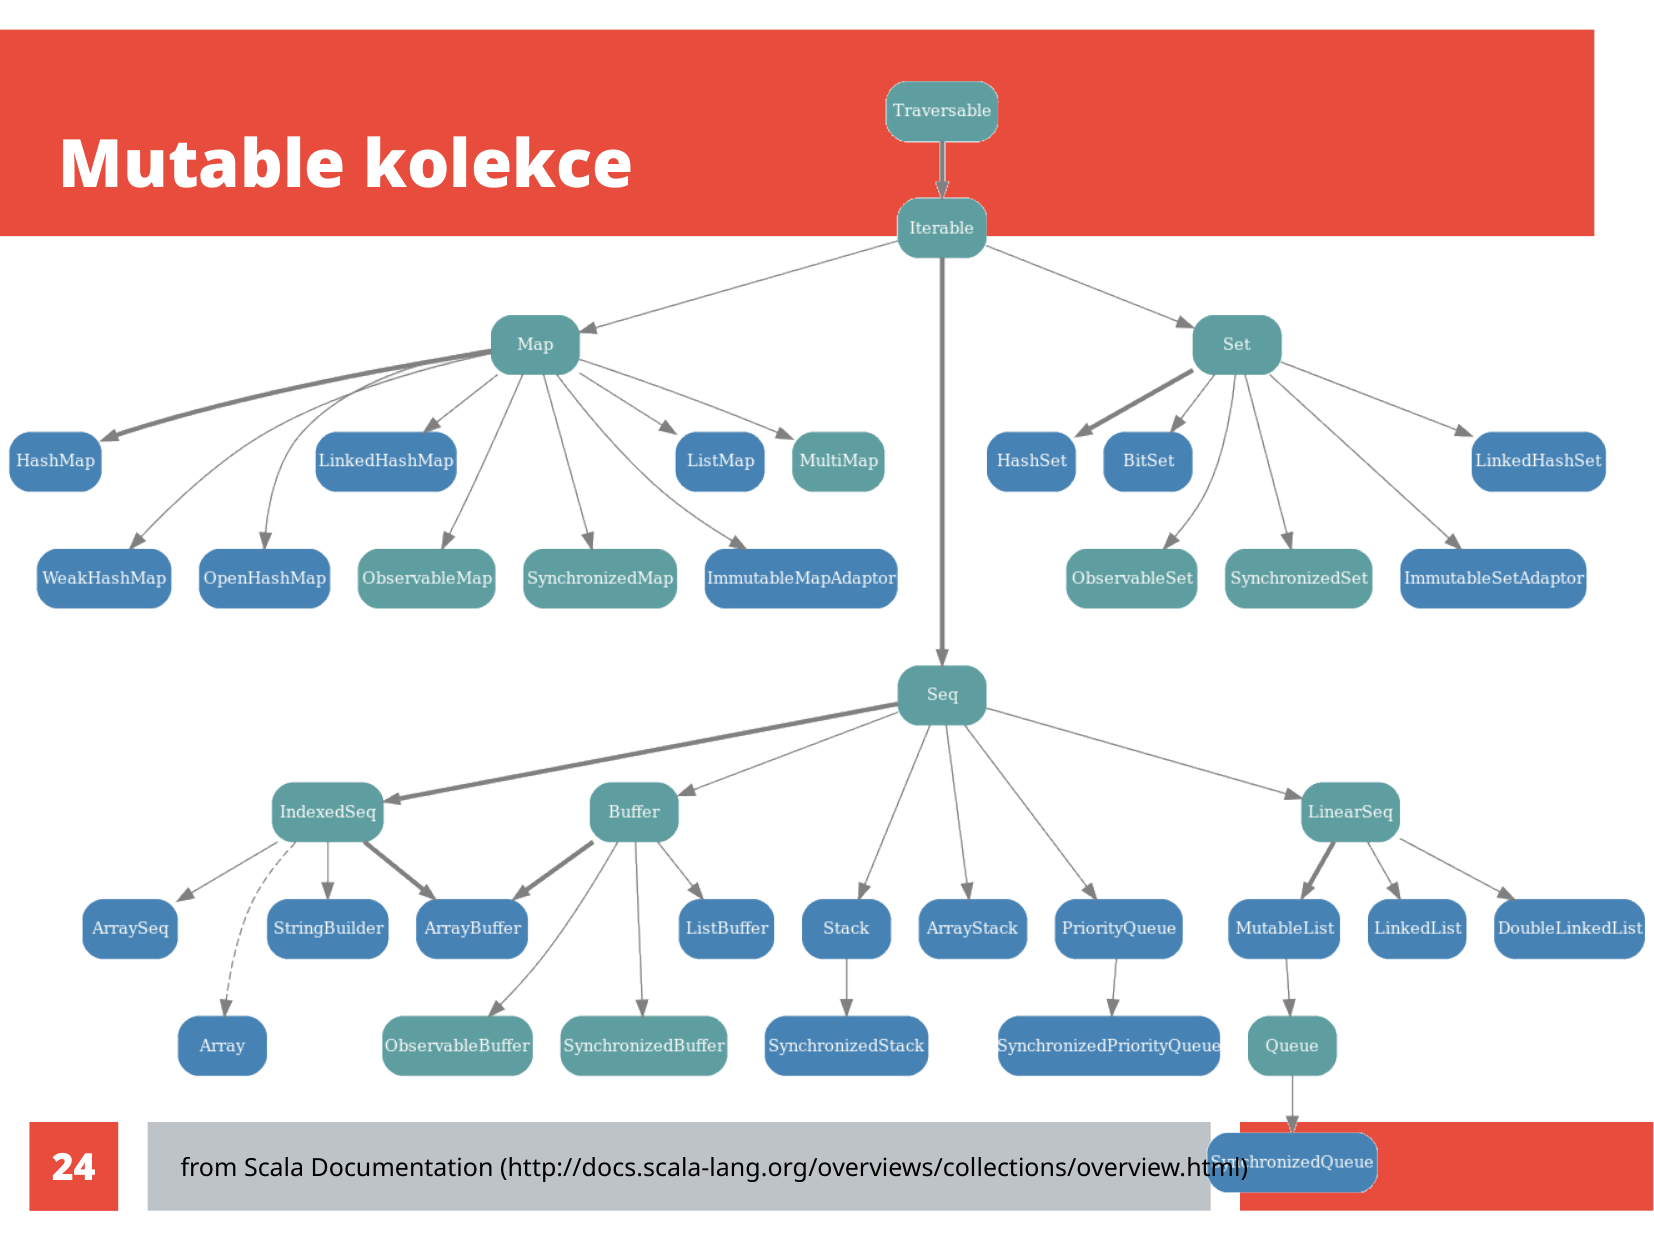

# Mutable kolekce
24
from Scala Documentation (http://docs.scala-lang.org/overviews/collections/overview.html)